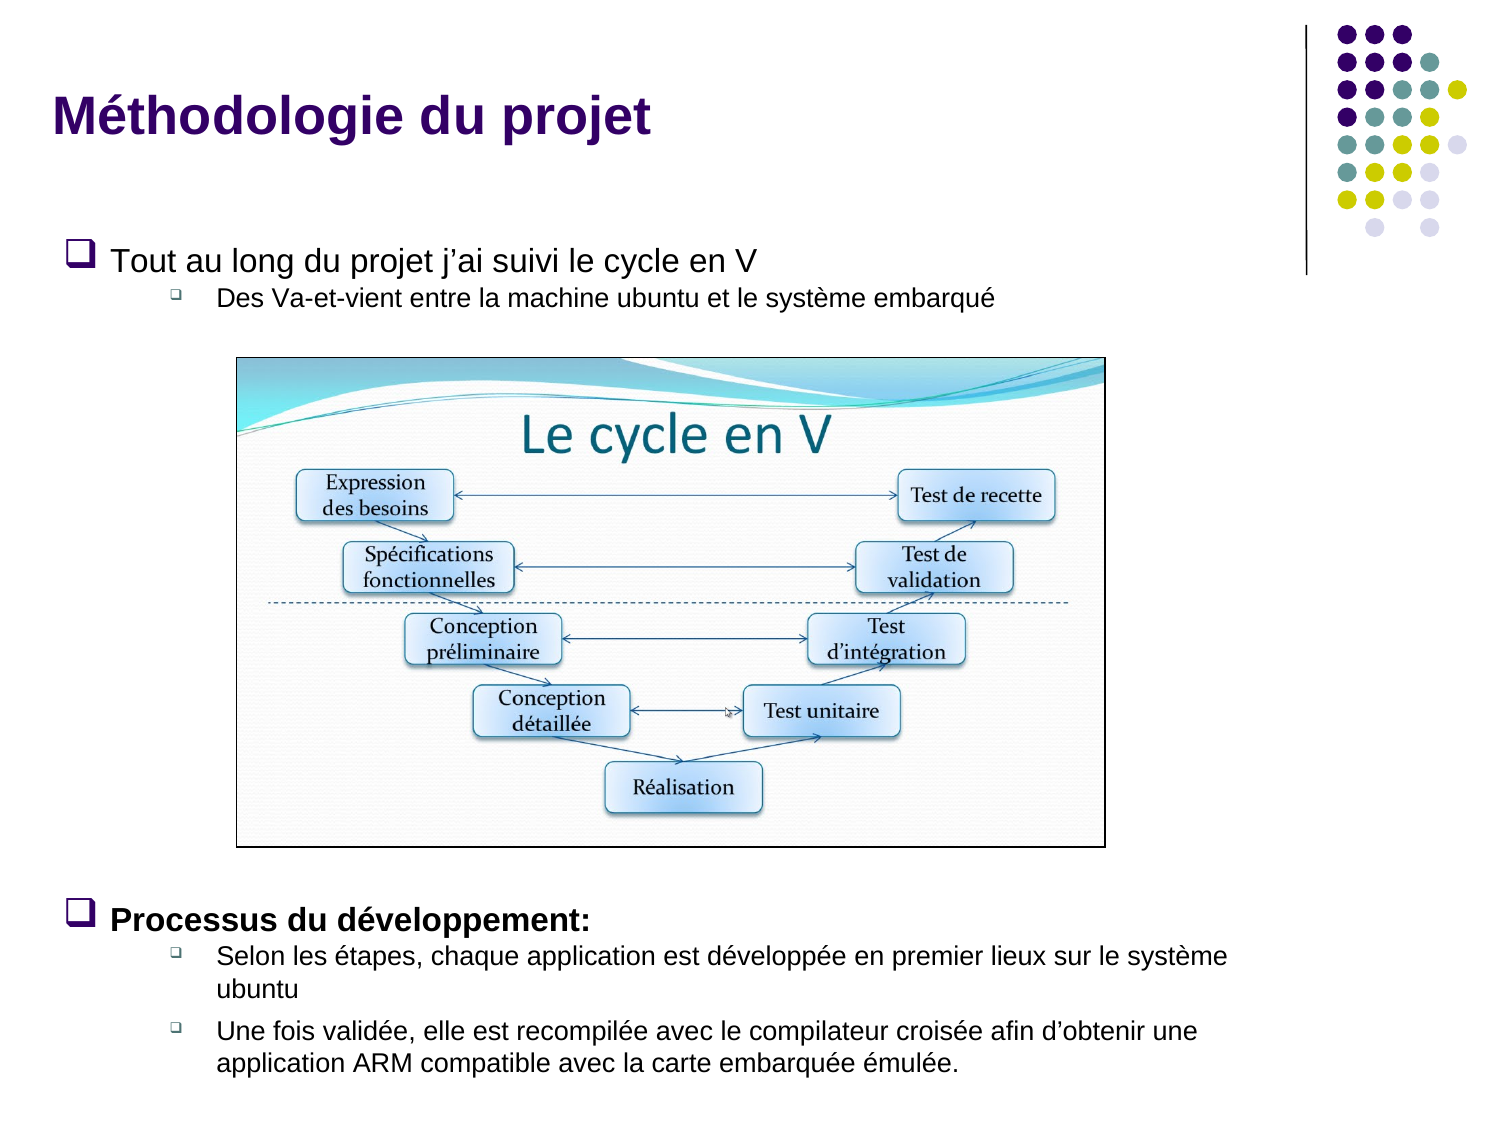

Méthodologie du projet
Tout au long du projet j’ai suivi le cycle en V
Des Va-et-vient entre la machine ubuntu et le système embarqué
Processus du développement:
Selon les étapes, chaque application est développée en premier lieux sur le système ubuntu
Une fois validée, elle est recompilée avec le compilateur croisée afin d’obtenir une application ARM compatible avec la carte embarquée émulée.